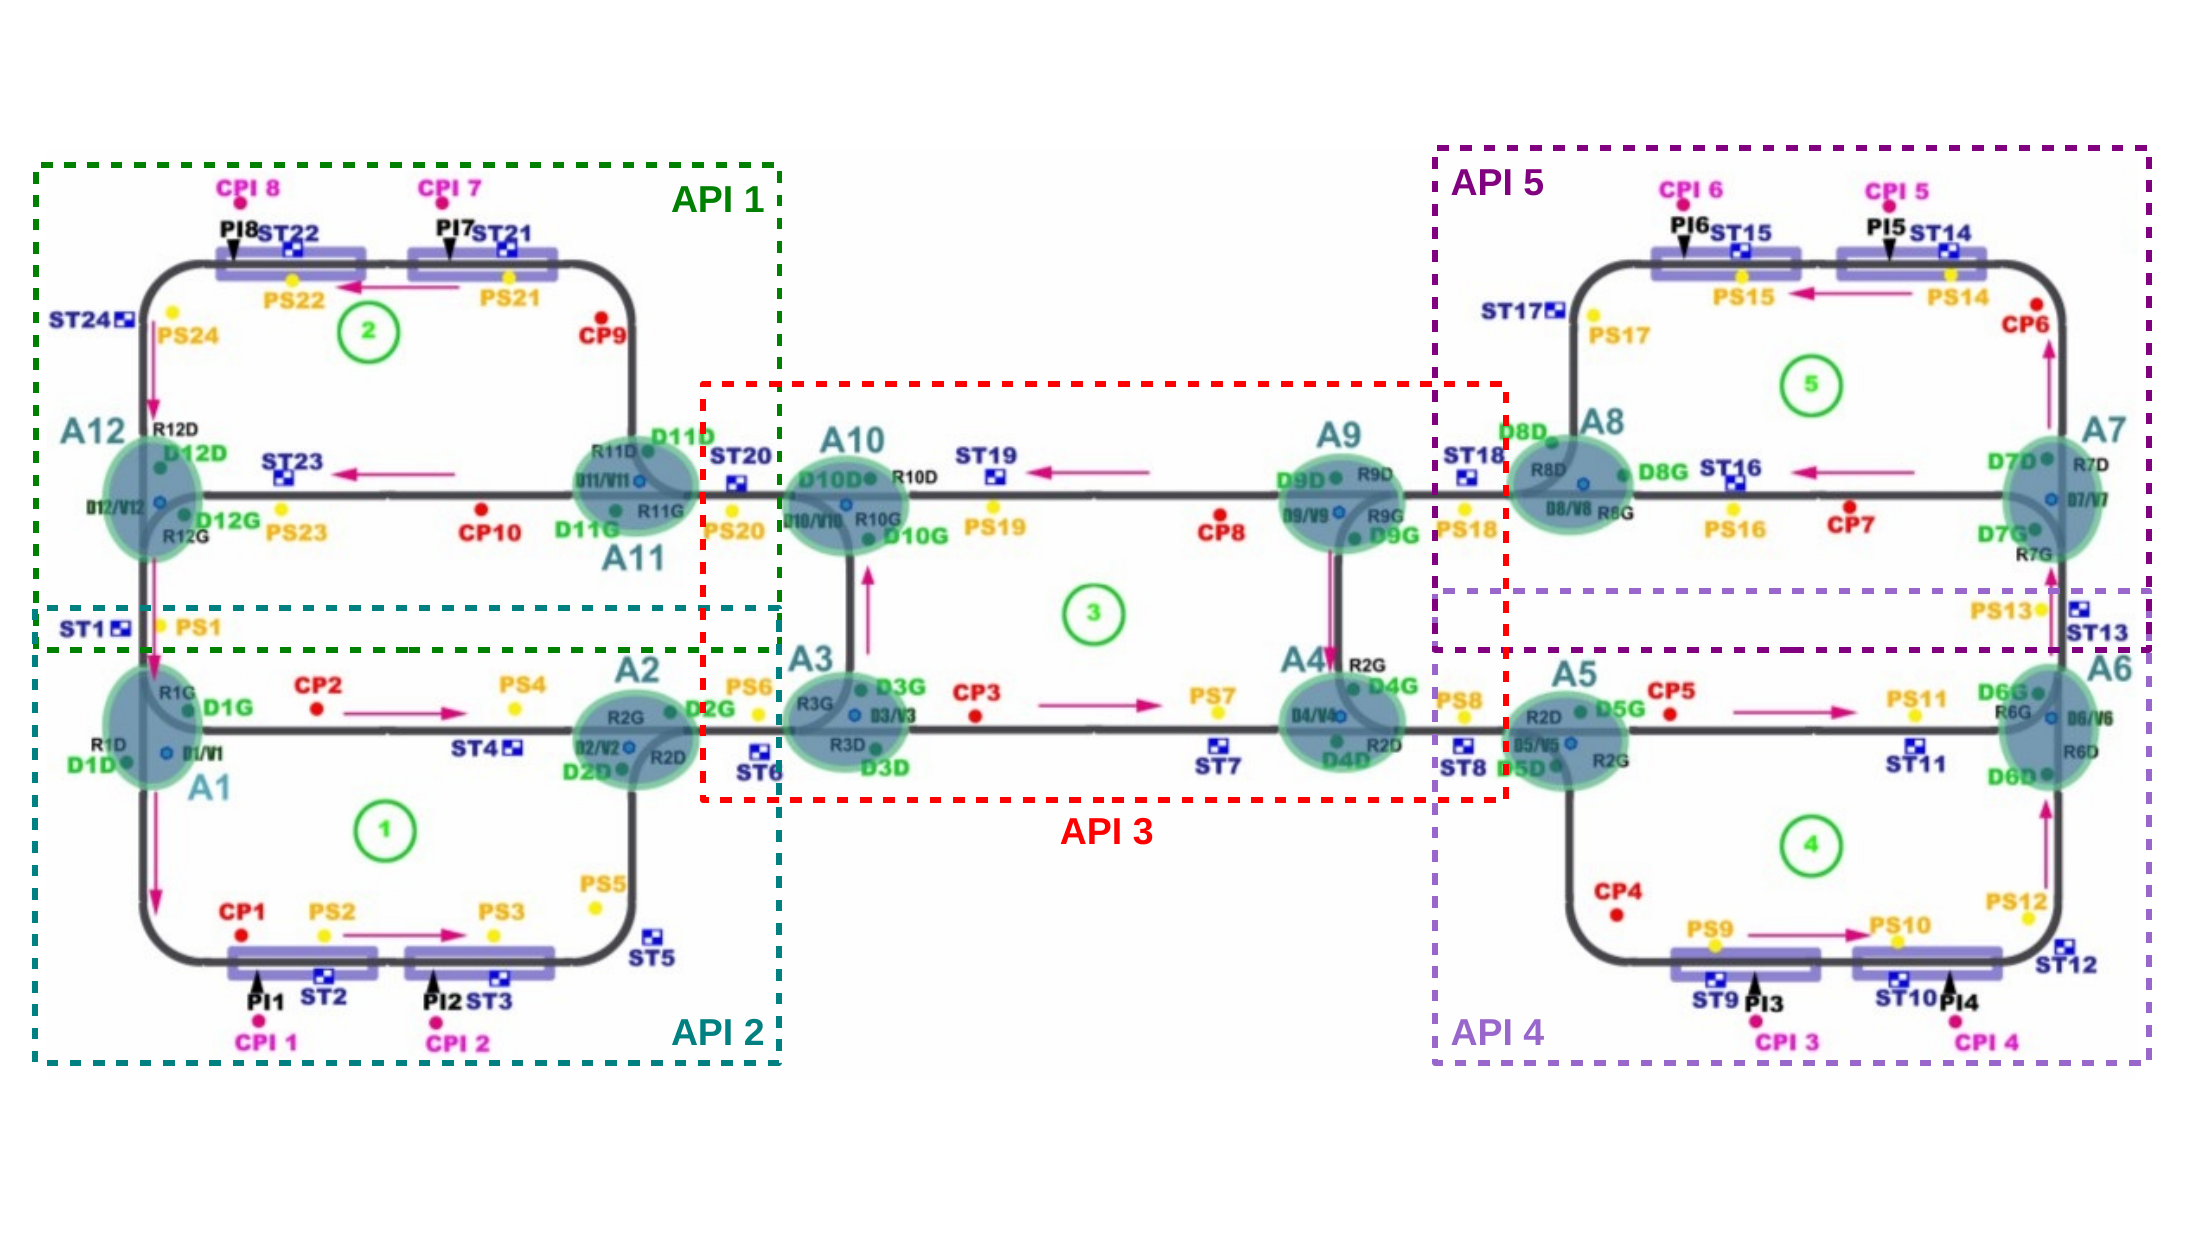

API 5
API 1
API 3
API 2
API 4